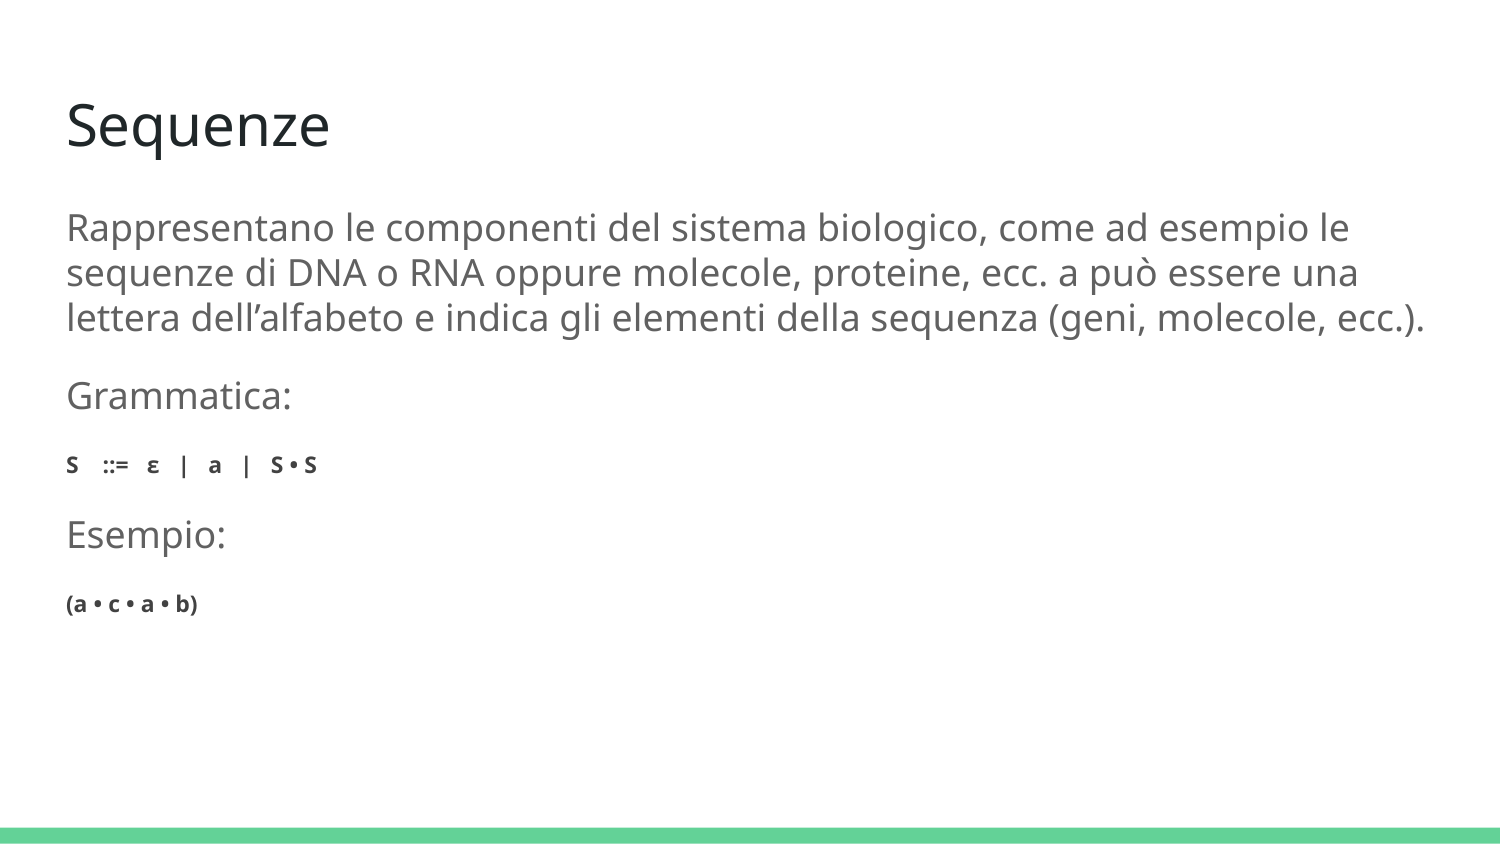

# Sequenze
Rappresentano le componenti del sistema biologico, come ad esempio le sequenze di DNA o RNA oppure molecole, proteine, ecc. a può essere una lettera dell’alfabeto e indica gli elementi della sequenza (geni, molecole, ecc.).
Grammatica:
S ::= ε | a | S • S
Esempio:
(a • c • a • b)